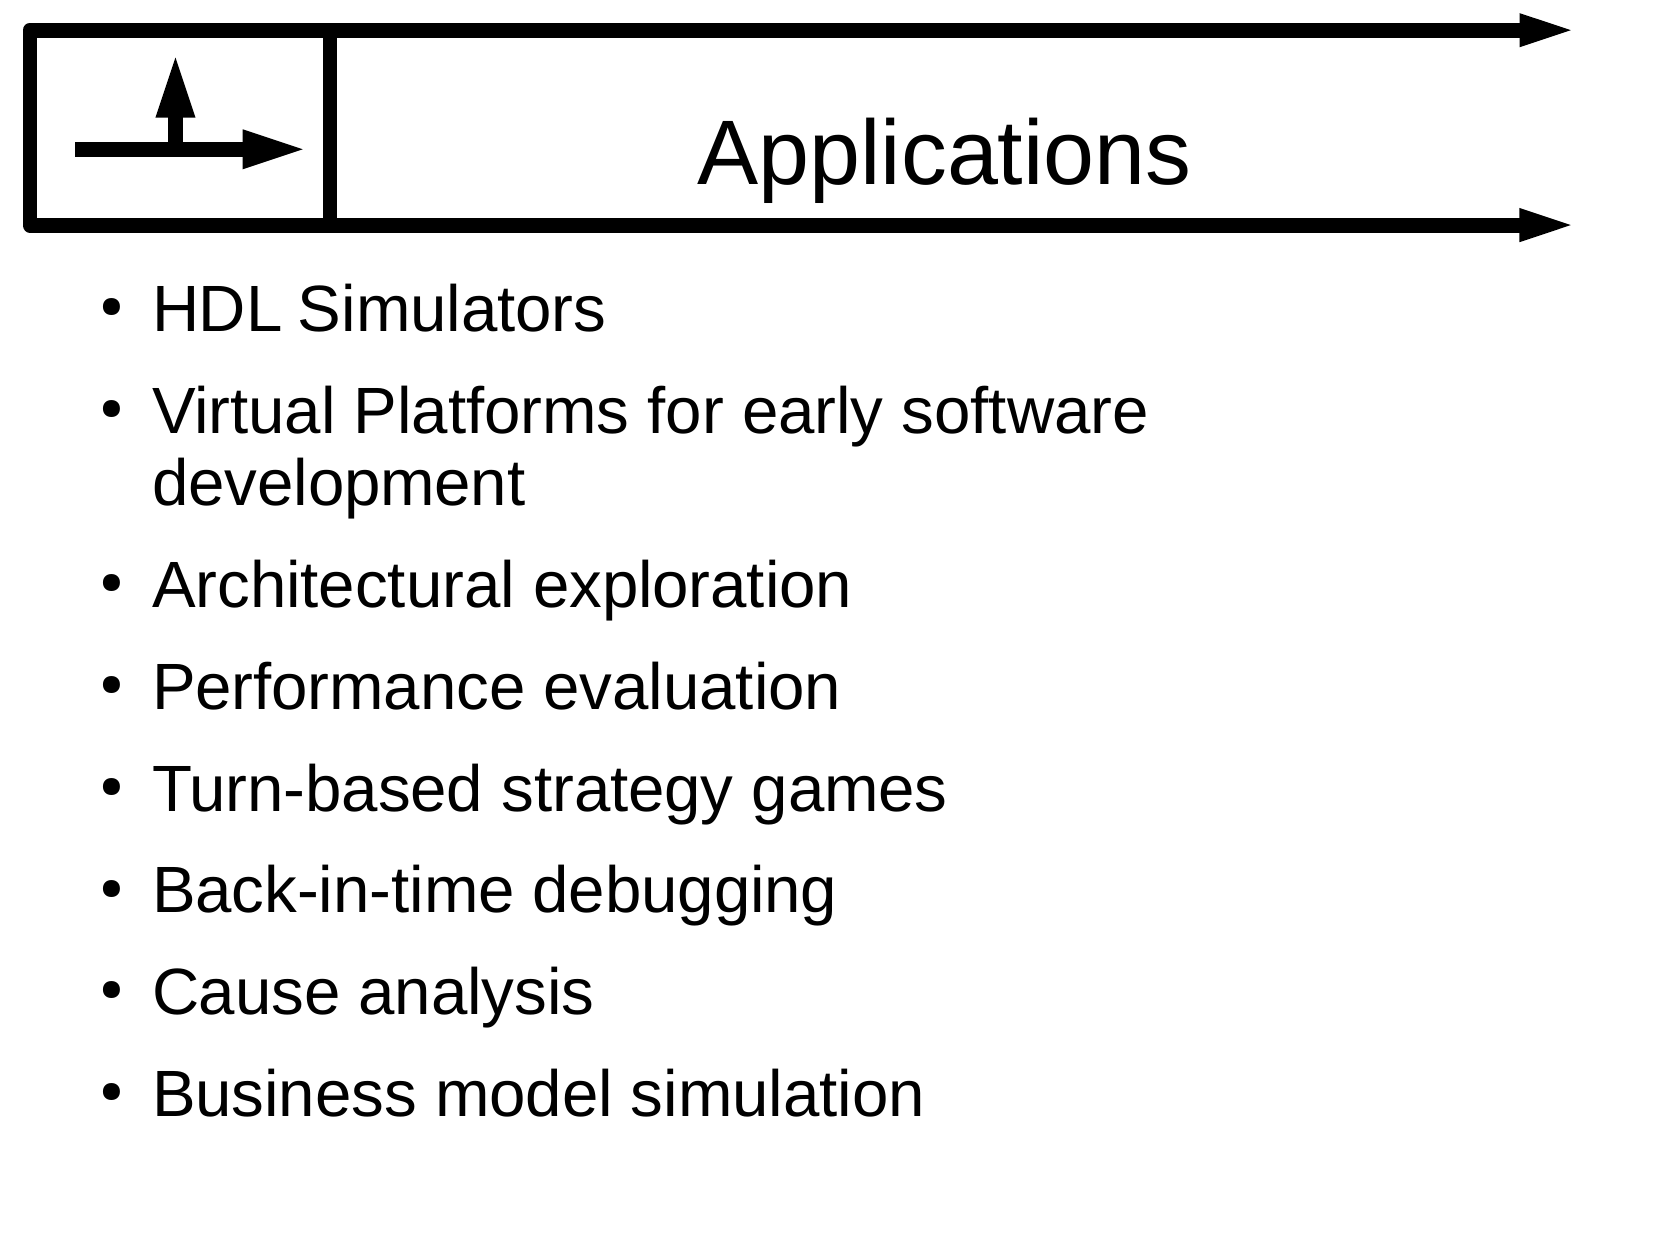

# Applications
HDL Simulators
Virtual Platforms for early software development
Architectural exploration
Performance evaluation
Turn-based strategy games
Back-in-time debugging
Cause analysis
Business model simulation